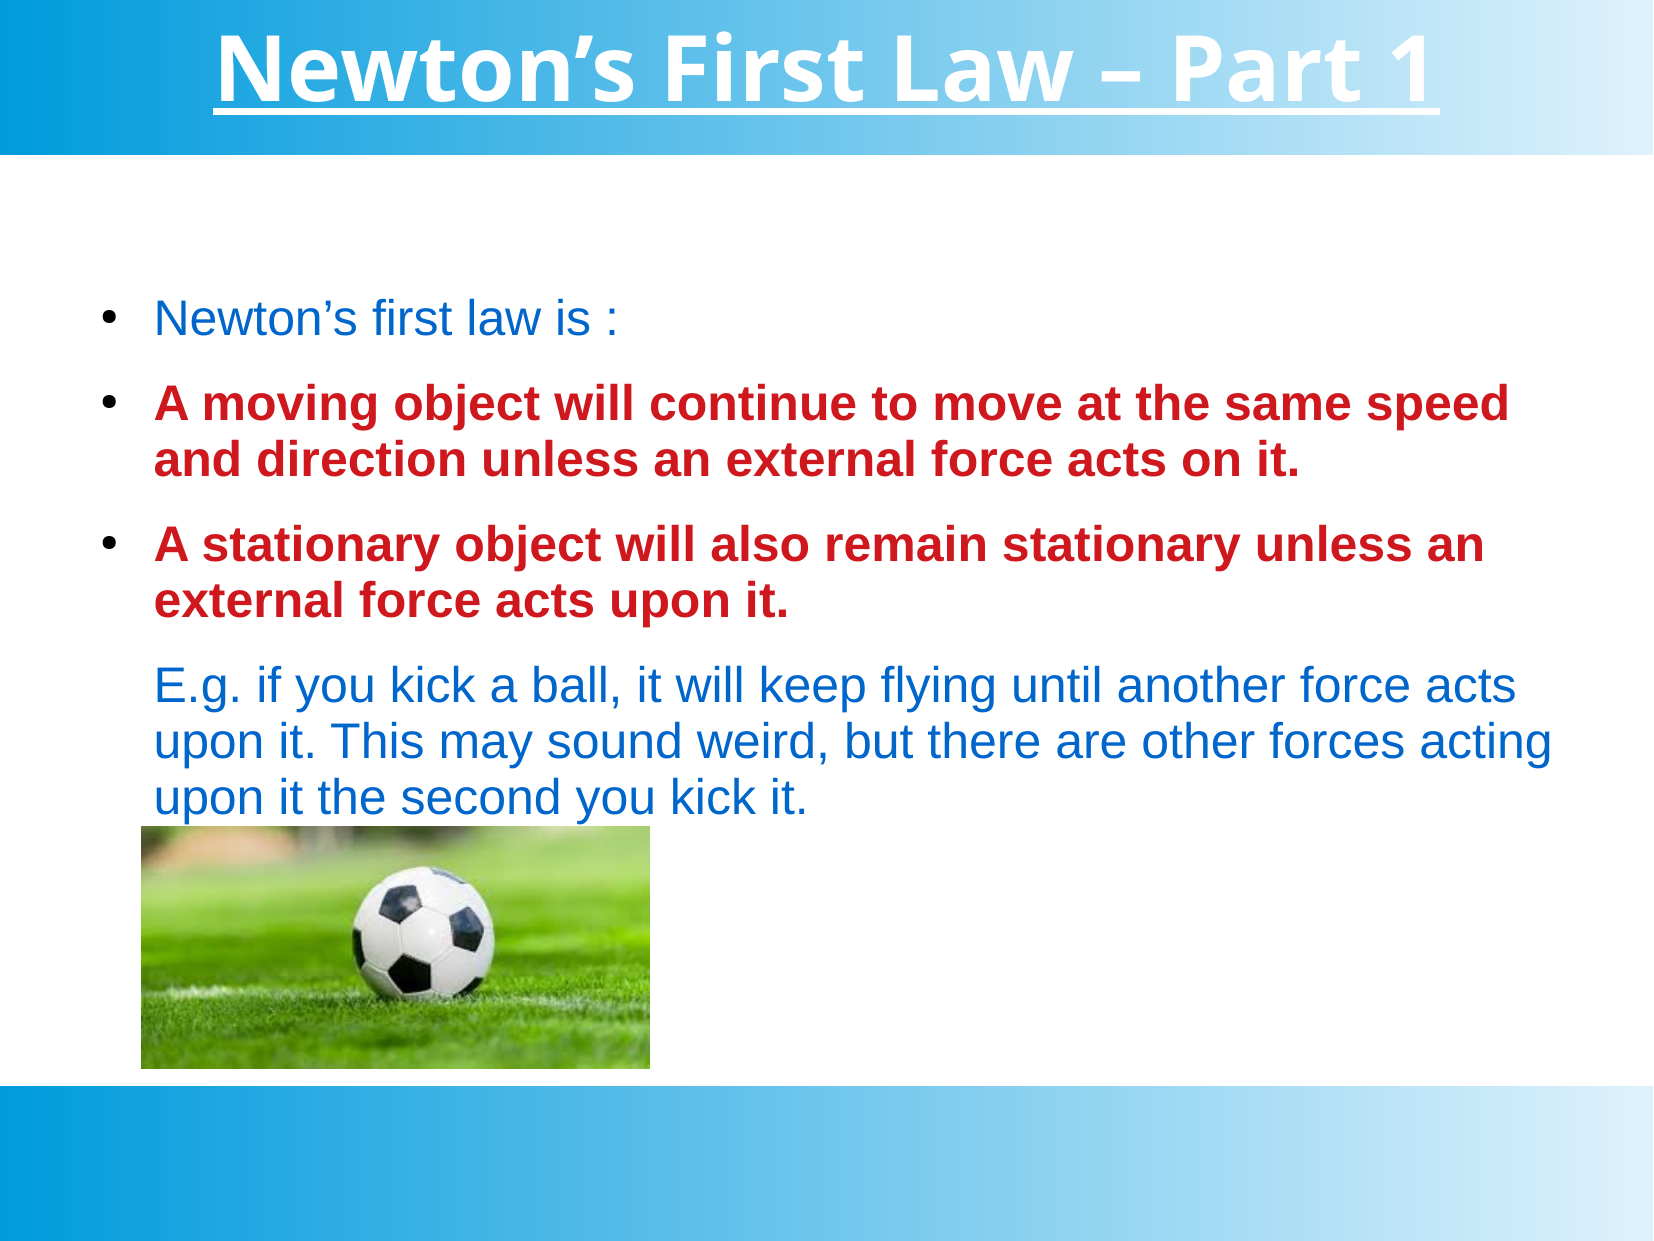

# Newton’s First Law – Part 1
Newton’s first law is :
A moving object will continue to move at the same speed and direction unless an external force acts on it.
A stationary object will also remain stationary unless an external force acts upon it.
E.g. if you kick a ball, it will keep flying until another force acts upon it. This may sound weird, but there are other forces acting upon it the second you kick it.